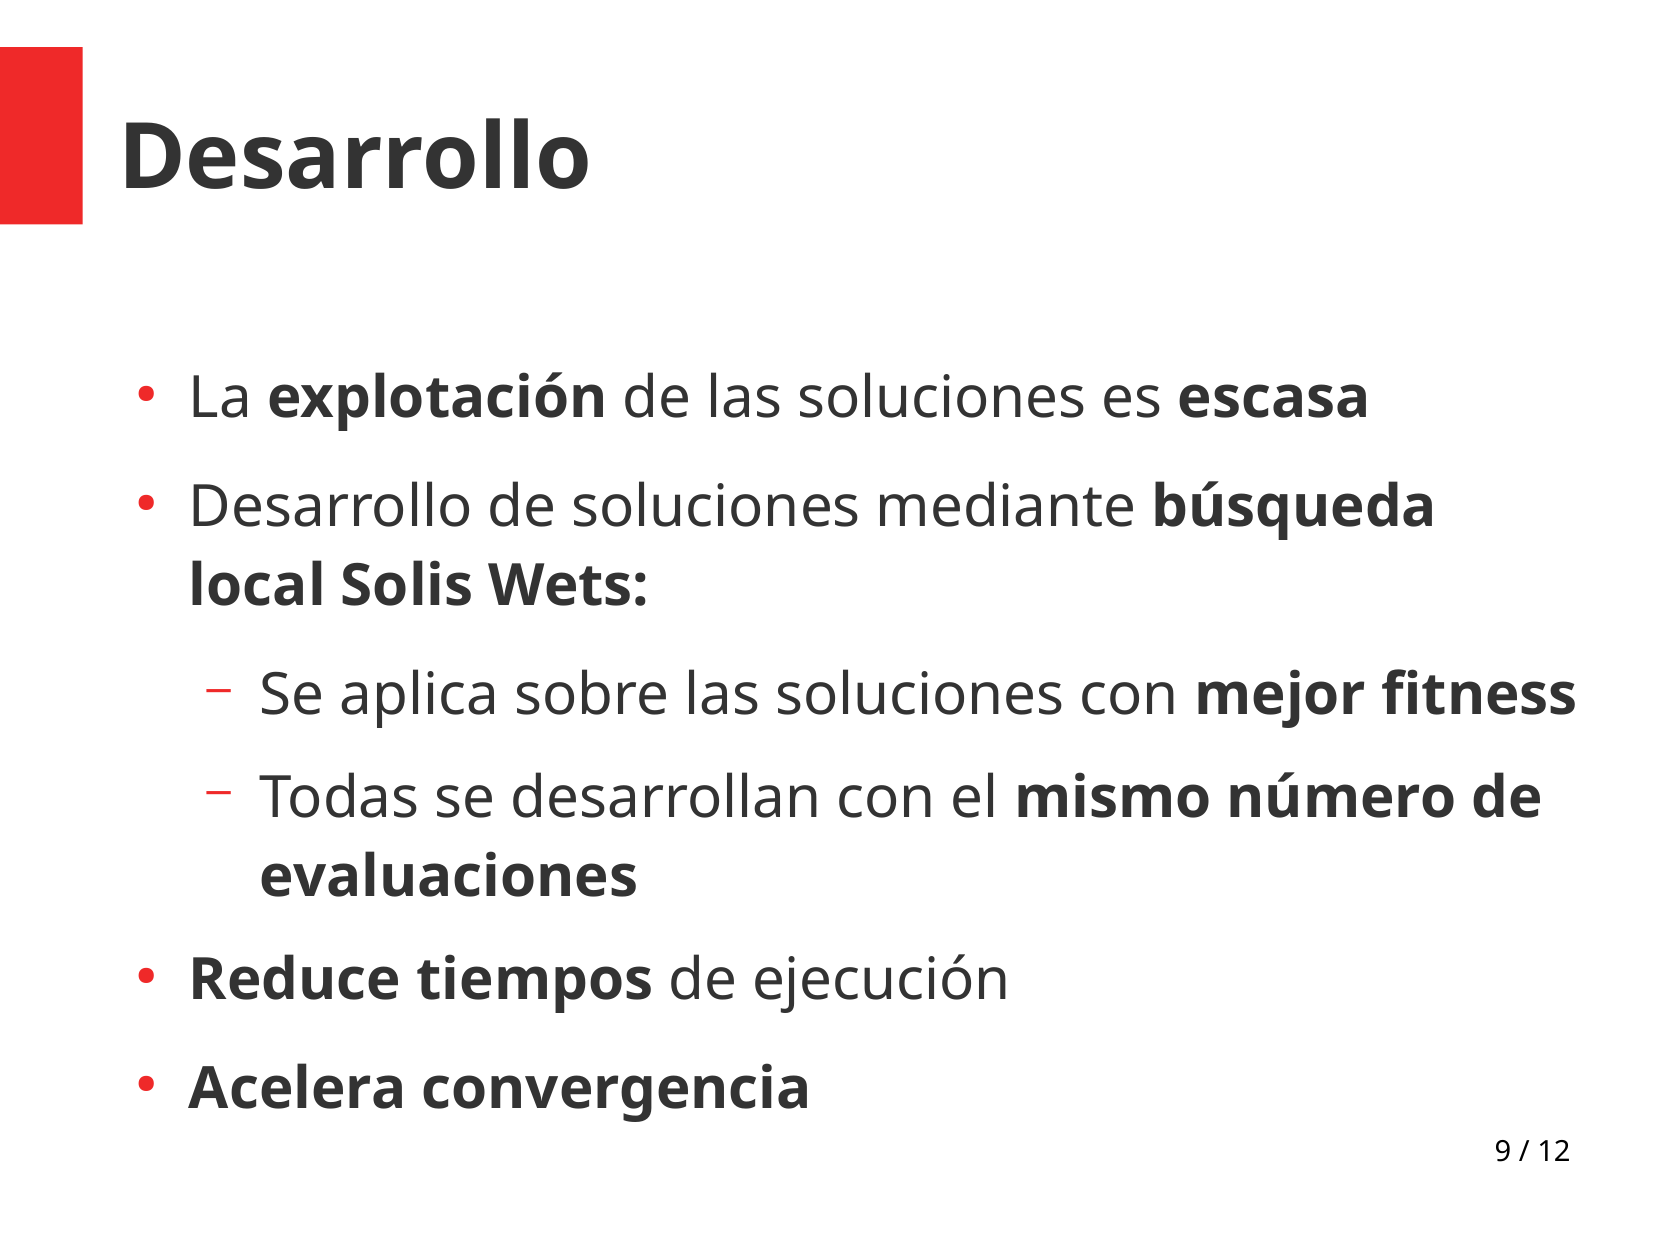

# Desarrollo
La explotación de las soluciones es escasa
Desarrollo de soluciones mediante búsqueda local Solis Wets:
Se aplica sobre las soluciones con mejor fitness
Todas se desarrollan con el mismo número de evaluaciones
Reduce tiempos de ejecución
Acelera convergencia
9